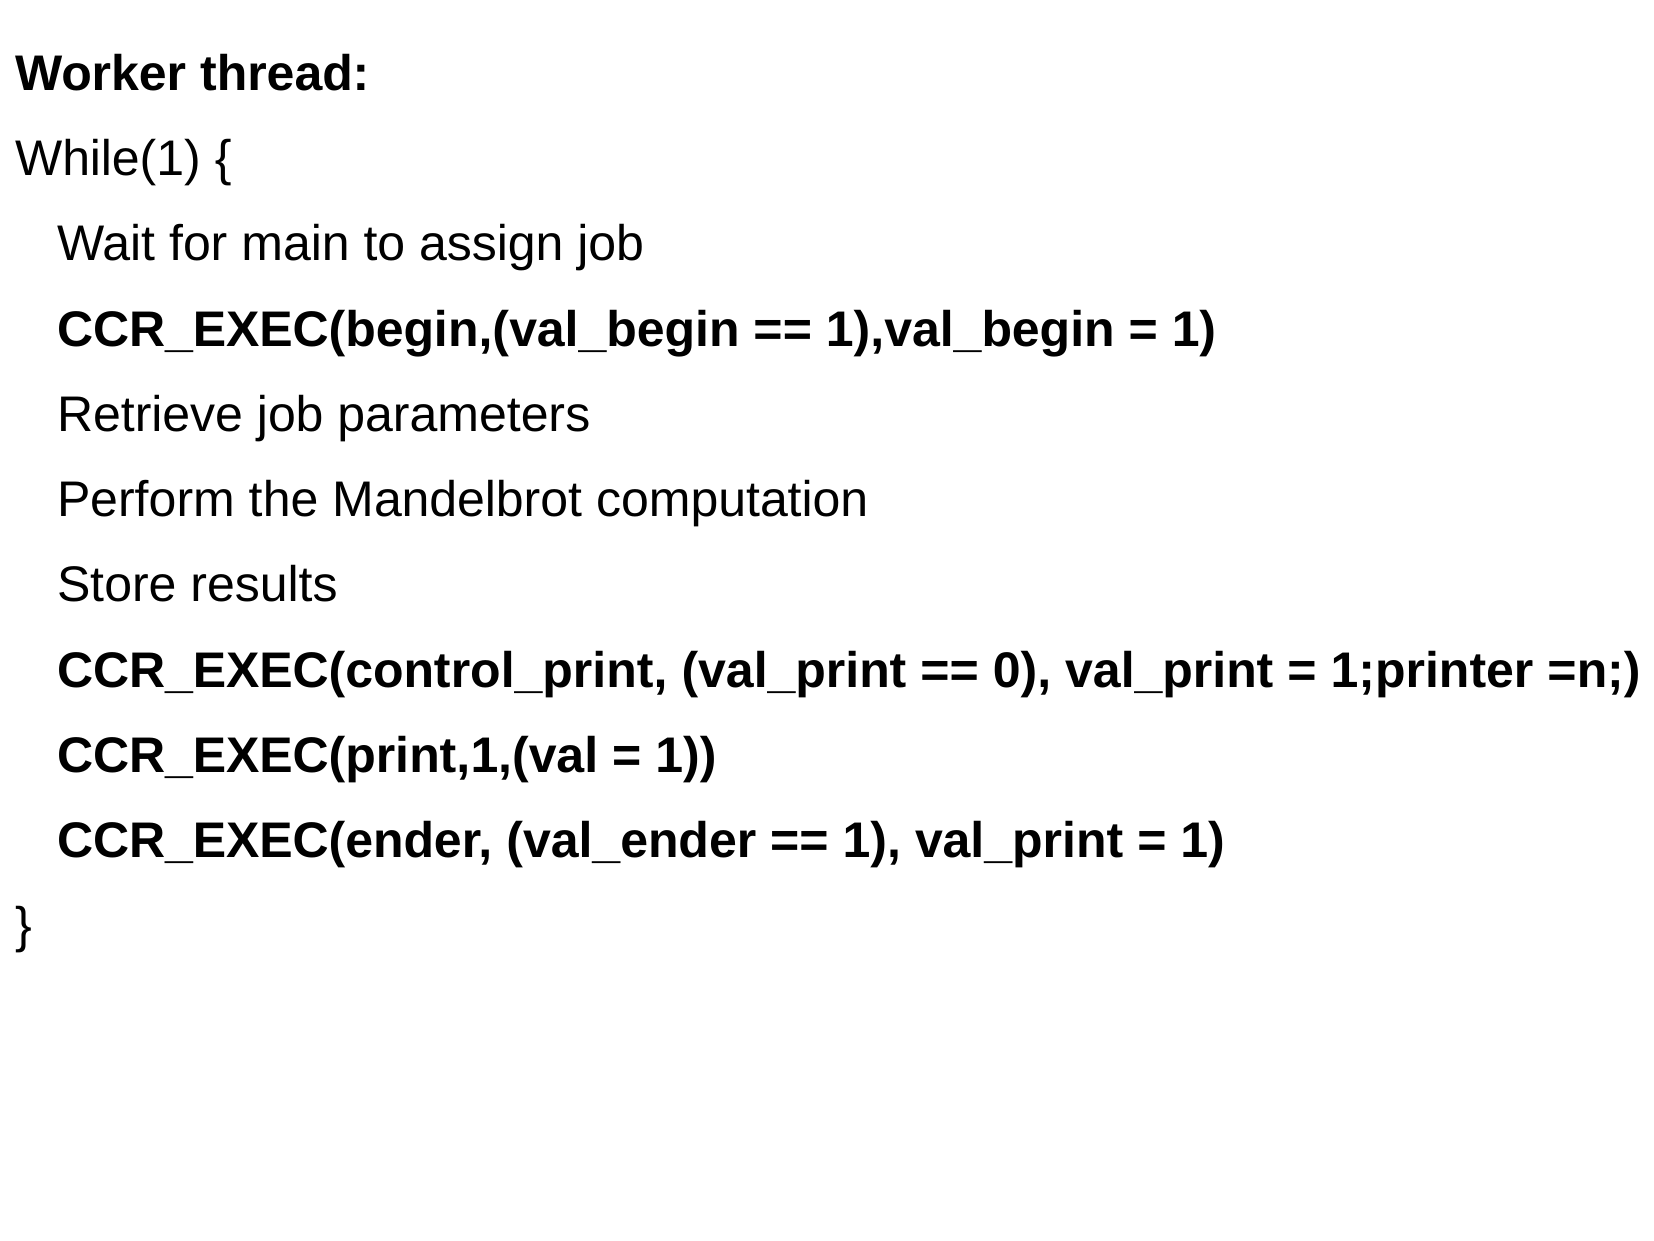

# Worker thread:
While(1) {
 Wait for main to assign job
 CCR_EXEC(begin,(val_begin == 1),val_begin = 1)
 Retrieve job parameters
 Perform the Mandelbrot computation
 Store results
 CCR_EXEC(control_print, (val_print == 0), val_print = 1;printer =n;)
 CCR_EXEC(print,1,(val = 1))
 CCR_EXEC(ender, (val_ender == 1), val_print = 1)
}